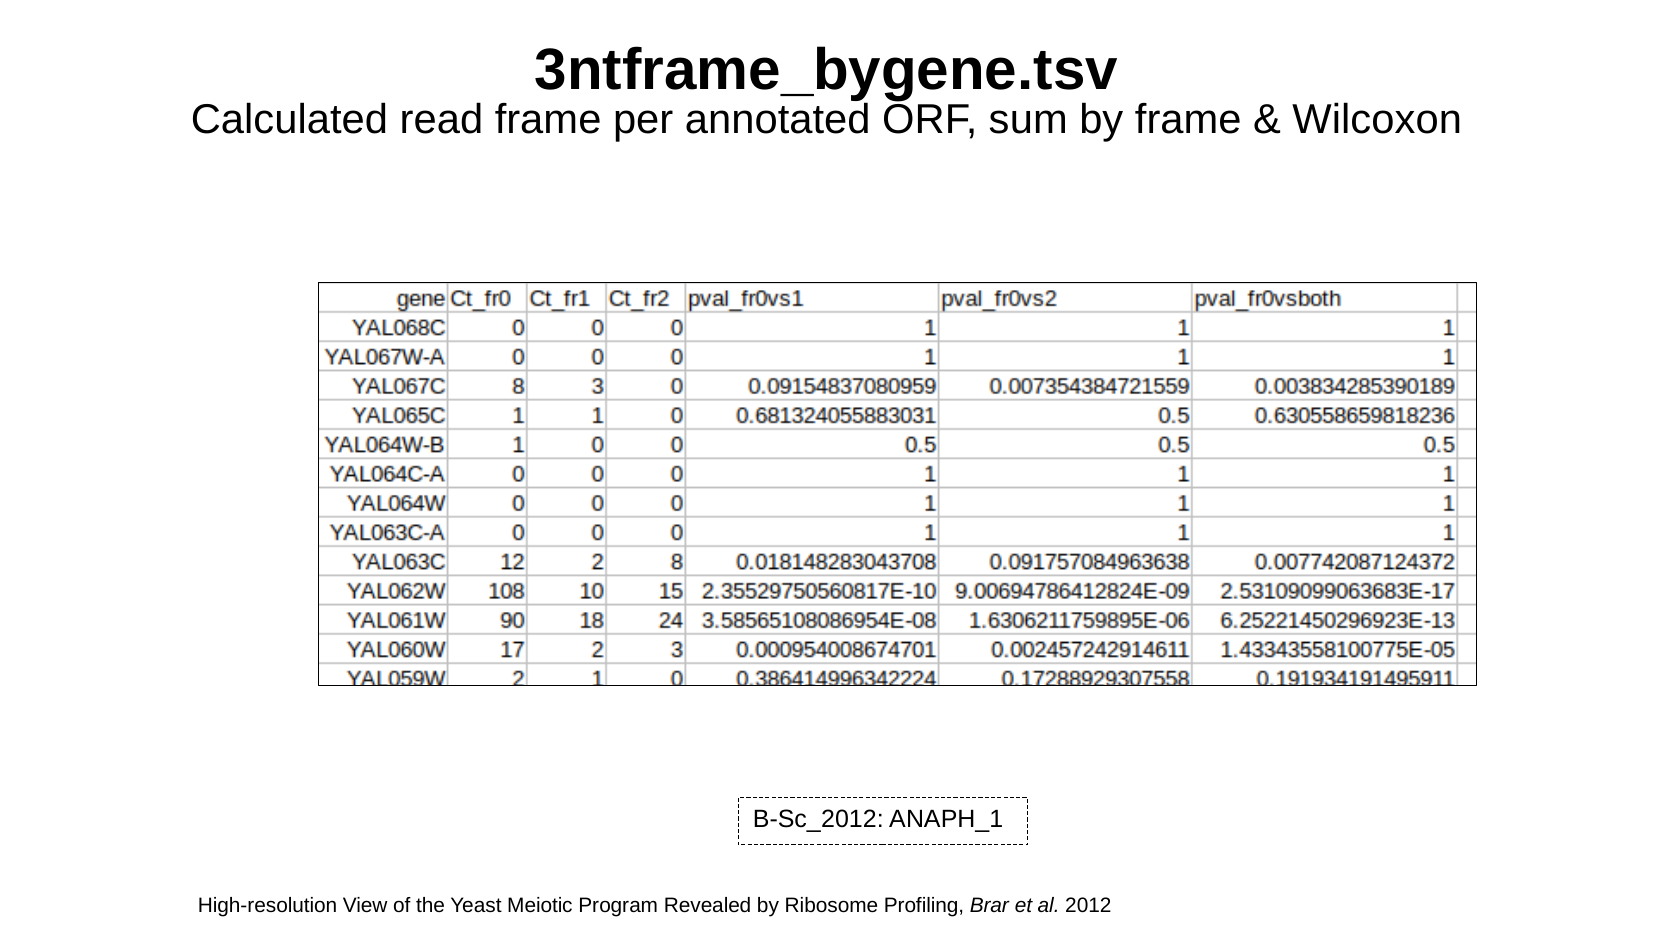

# 3ntframe_bygene.tsv
Calculated read frame per annotated ORF, sum by frame & Wilcoxon
B-Sc_2012: ANAPH_1
17
High-resolution View of the Yeast Meiotic Program Revealed by Ribosome Profiling, Brar et al. 2012